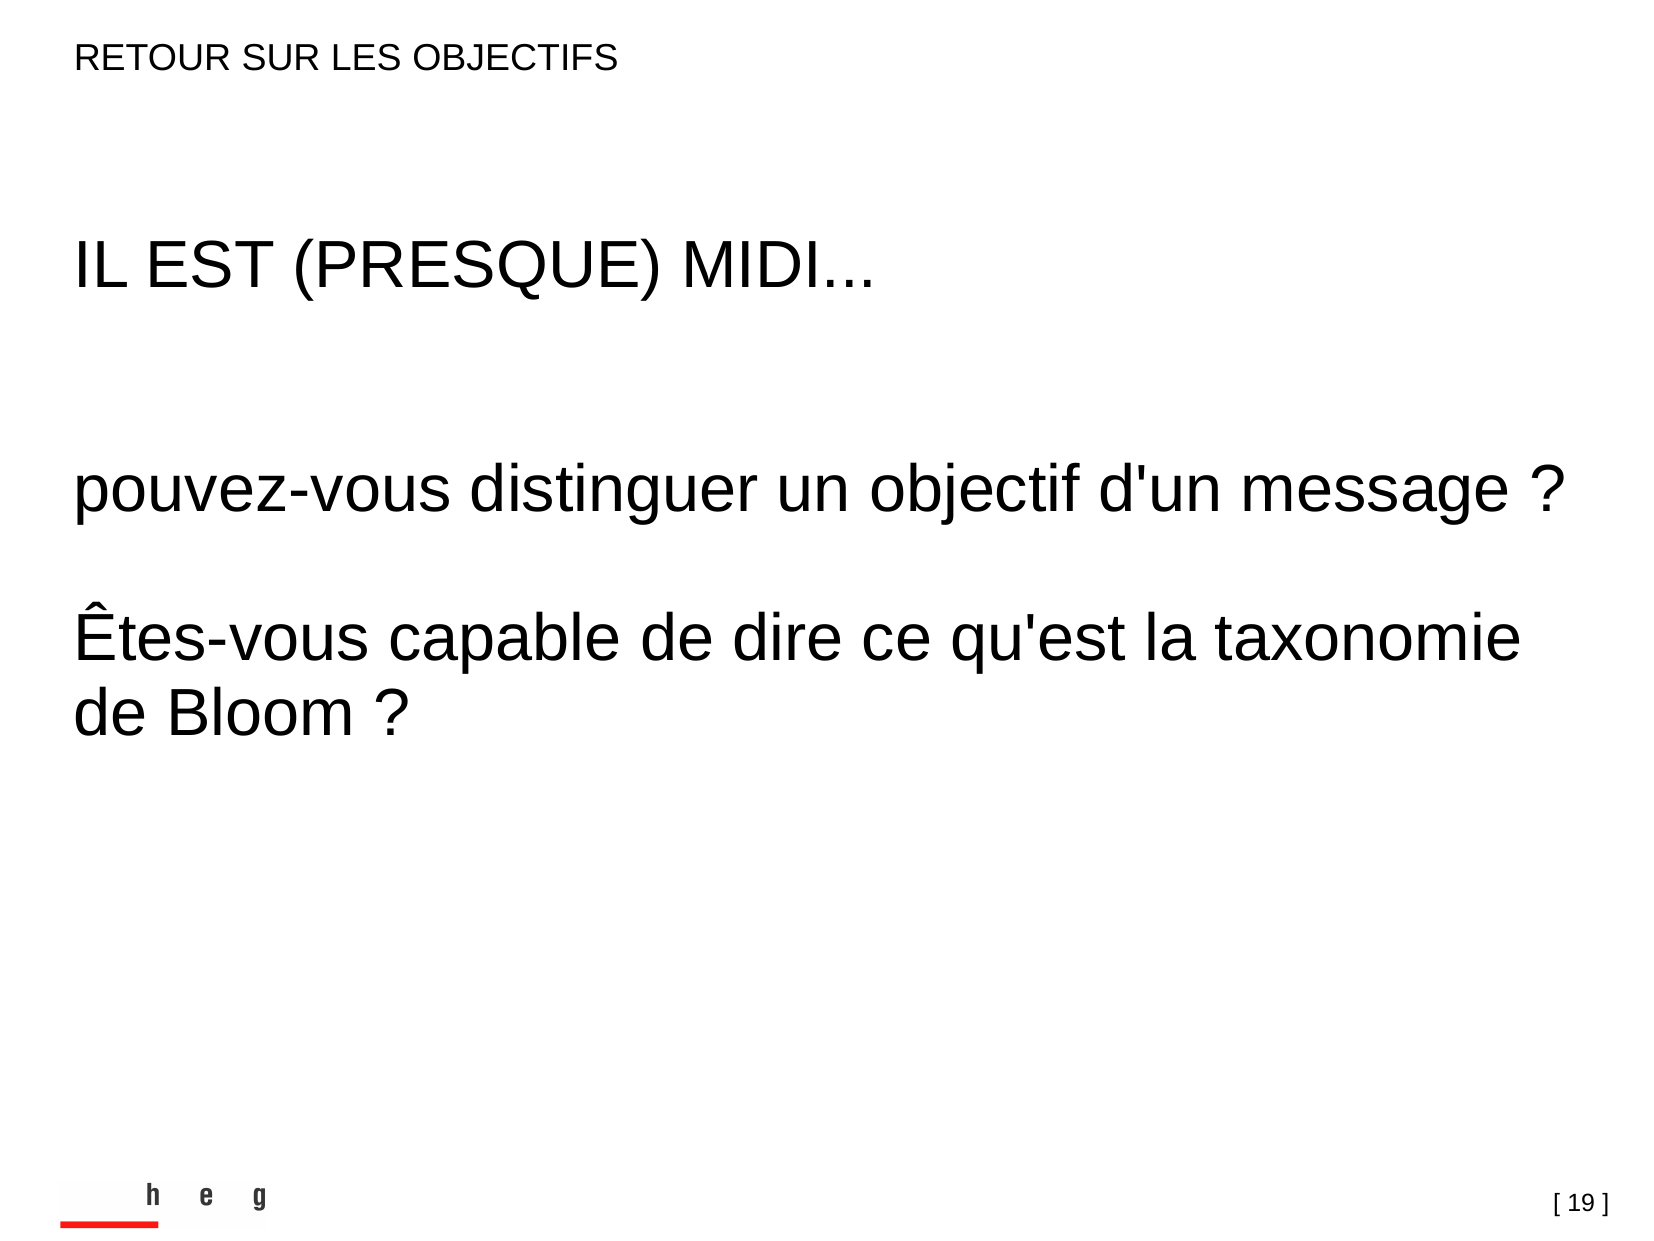

RETOUR SUR LES OBJECTIFS
IL EST (PRESQUE) MIDI...
pouvez-vous distinguer un objectif d'un message ?
Êtes-vous capable de dire ce qu'est la taxonomie de Bloom ?